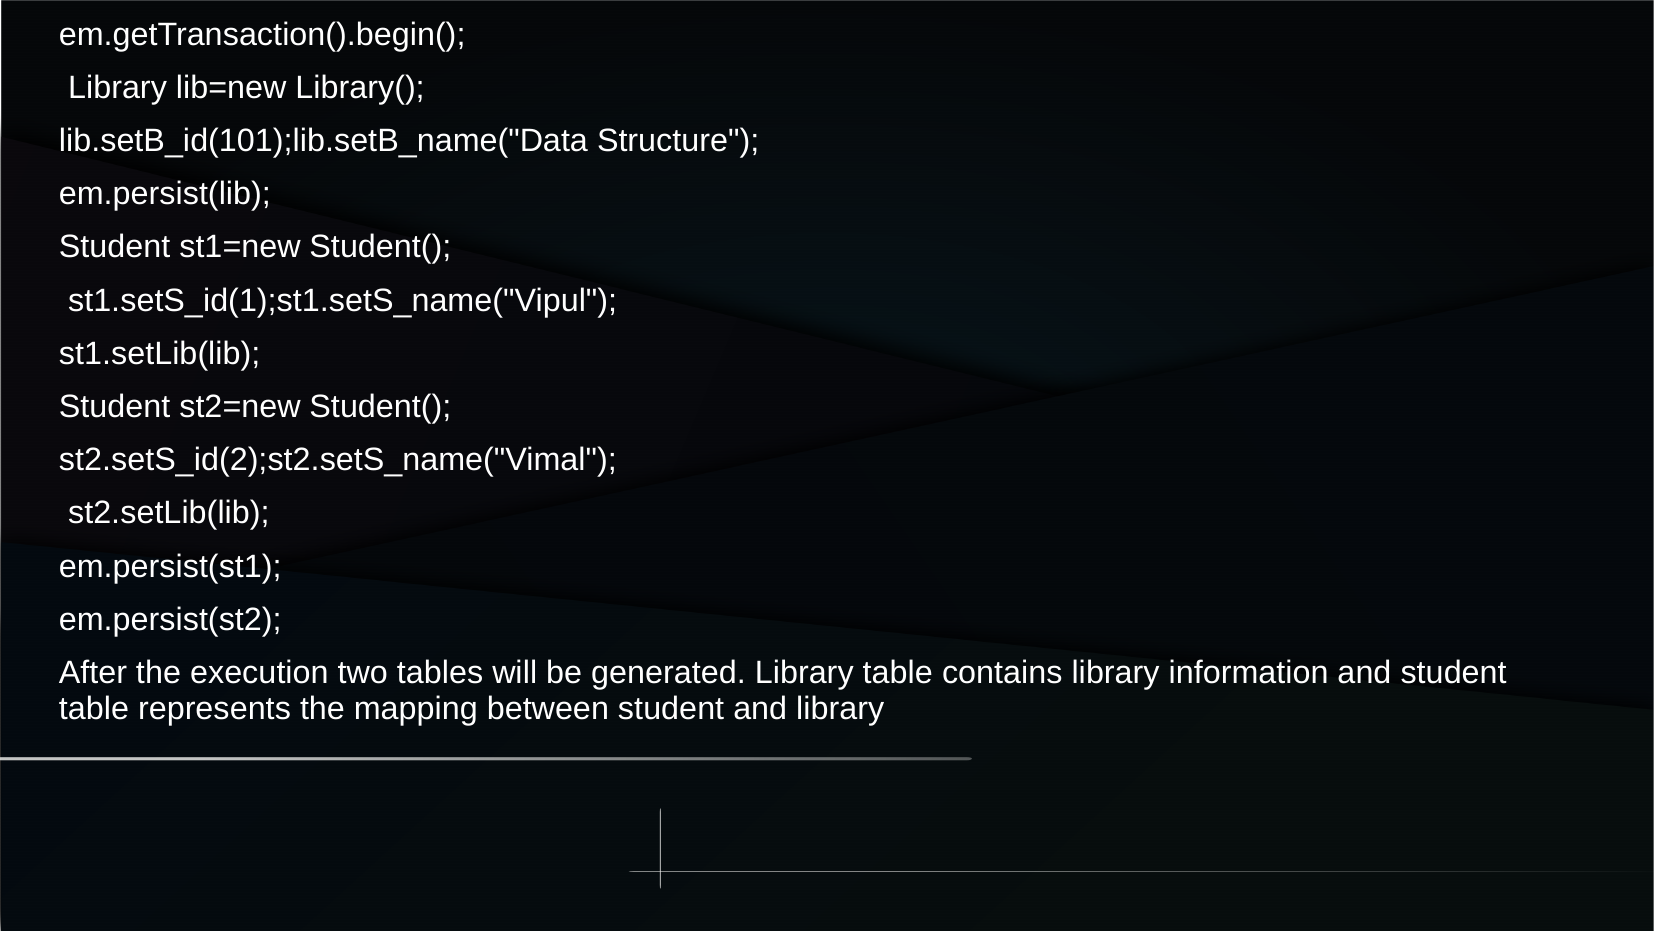

em.getTransaction().begin();
 Library lib=new Library();
lib.setB_id(101);lib.setB_name("Data Structure");
em.persist(lib);
Student st1=new Student();
 st1.setS_id(1);st1.setS_name("Vipul");
st1.setLib(lib);
Student st2=new Student();
st2.setS_id(2);st2.setS_name("Vimal");
 st2.setLib(lib);
em.persist(st1);
em.persist(st2);
After the execution two tables will be generated. Library table contains library information and student table represents the mapping between student and library
#